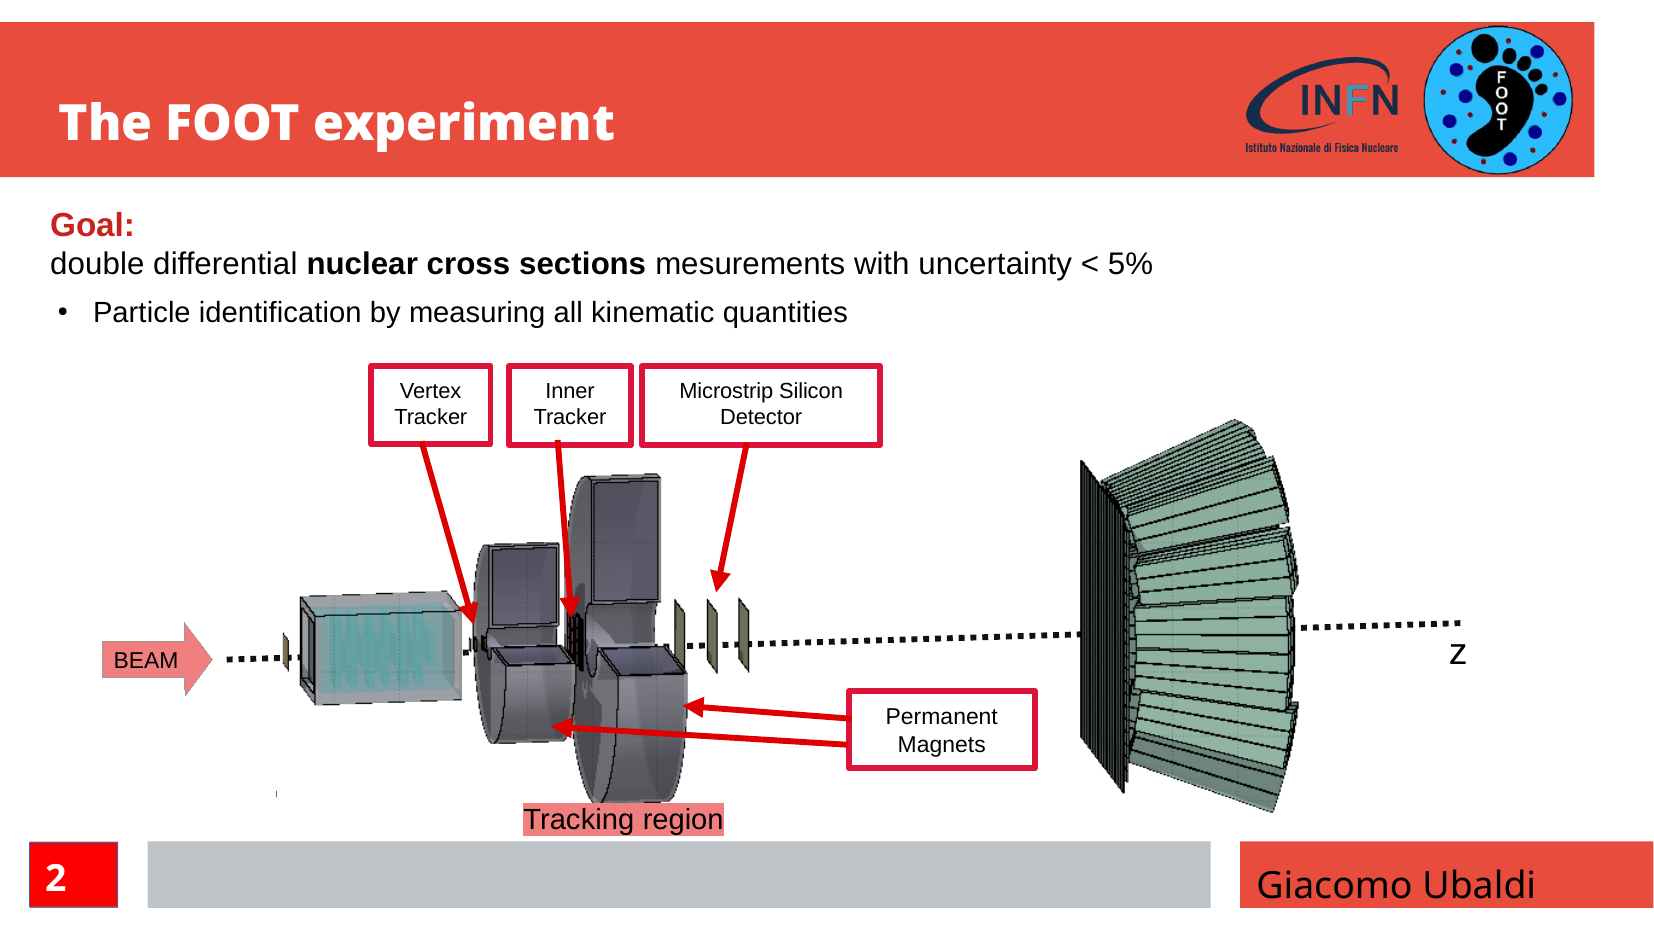

# The FOOT experiment
Goal:
double differential nuclear cross sections mesurements with uncertainty < 5%
Particle identification by measuring all kinematic quantities
Vertex
Tracker
Inner
Tracker
Microstrip Silicon
Detector
z
BEAM
Permanent
Magnets
Tracking region
8
2
Giacomo Ubaldi